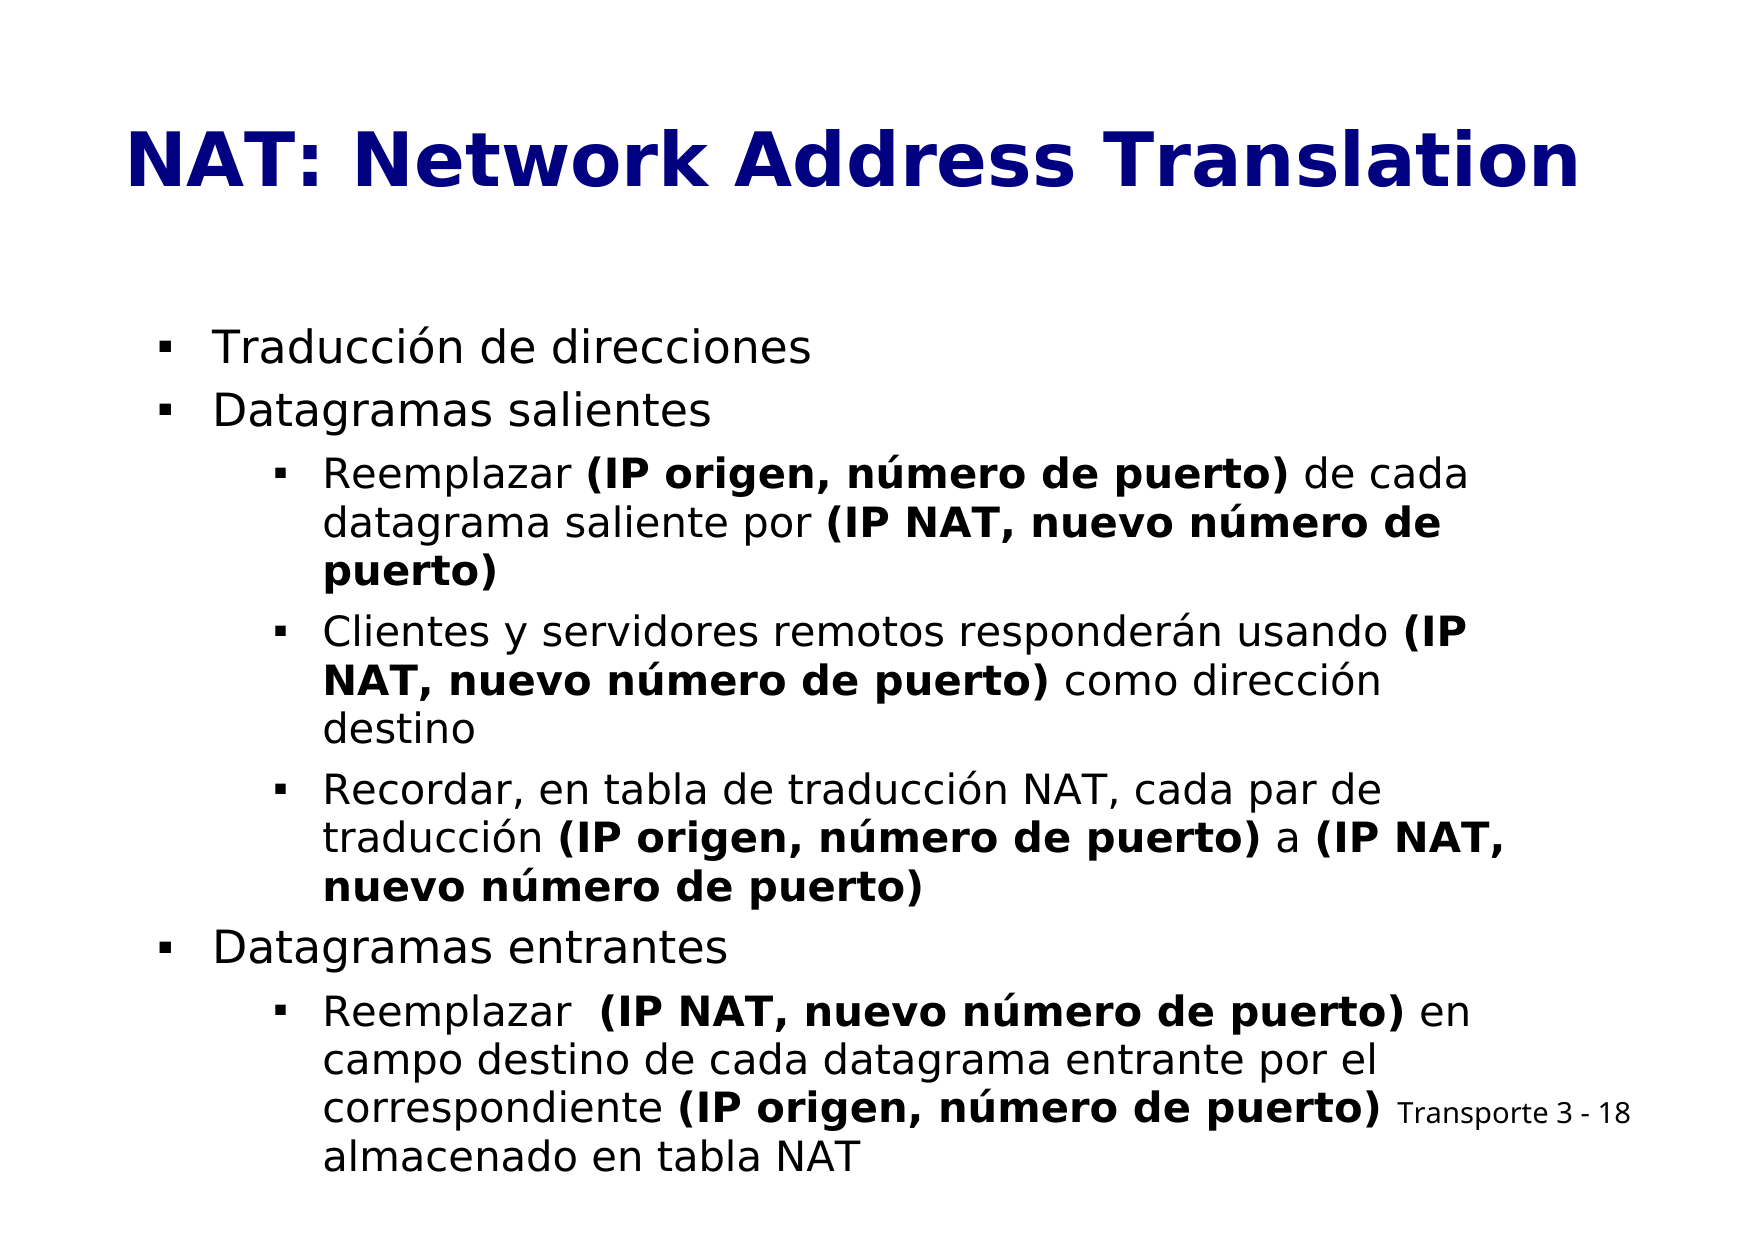

# NAT: Network Address Translation
Traducción de direcciones
Datagramas salientes
Reemplazar (IP origen, número de puerto) de cada datagrama saliente por (IP NAT, nuevo número de puerto)
Clientes y servidores remotos responderán usando (IP NAT, nuevo número de puerto) como dirección destino
Recordar, en tabla de traducción NAT, cada par de traducción (IP origen, número de puerto) a (IP NAT, nuevo número de puerto)
Datagramas entrantes
Reemplazar (IP NAT, nuevo número de puerto) en campo destino de cada datagrama entrante por el correspondiente (IP origen, número de puerto) almacenado en tabla NAT